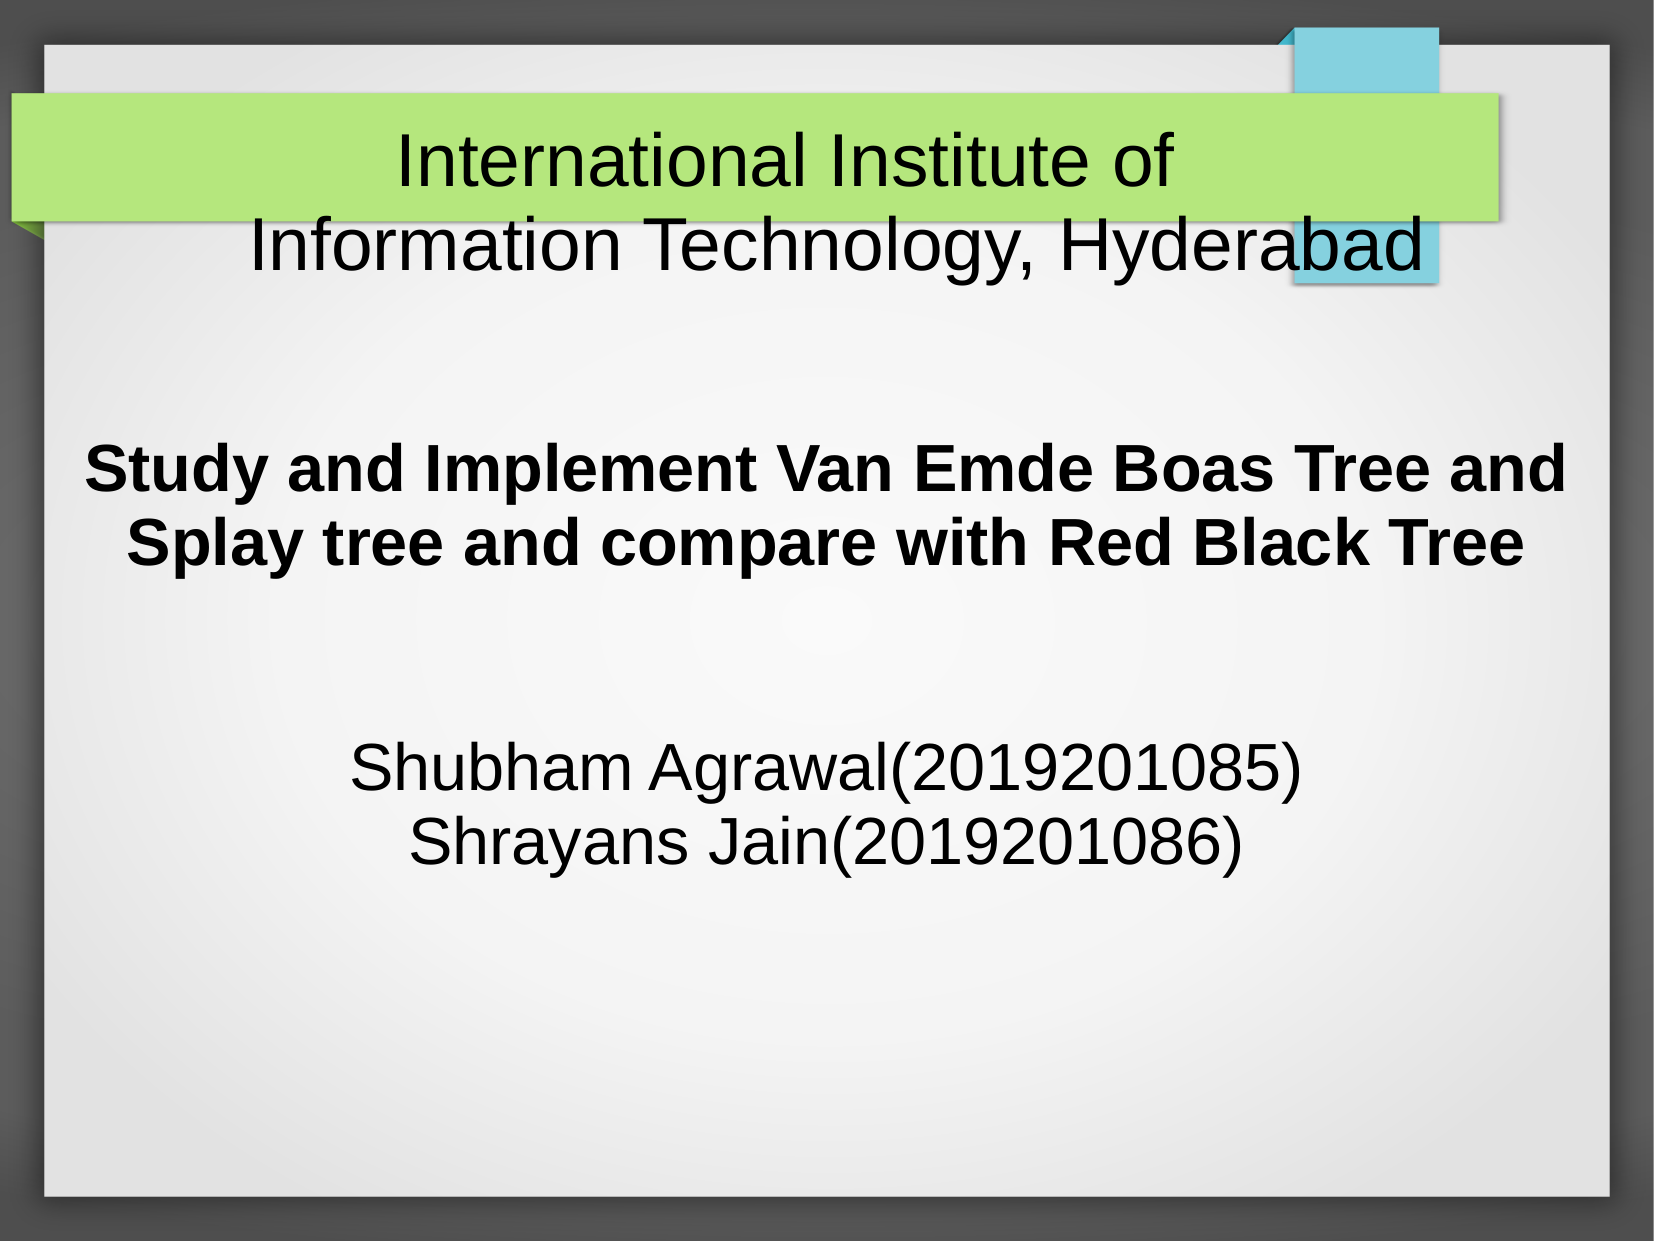

# International Institute of Information Technology, Hyderabad
Study and Implement Van Emde Boas Tree and Splay tree and compare with Red Black Tree
Shubham Agrawal(2019201085)
Shrayans Jain(2019201086)